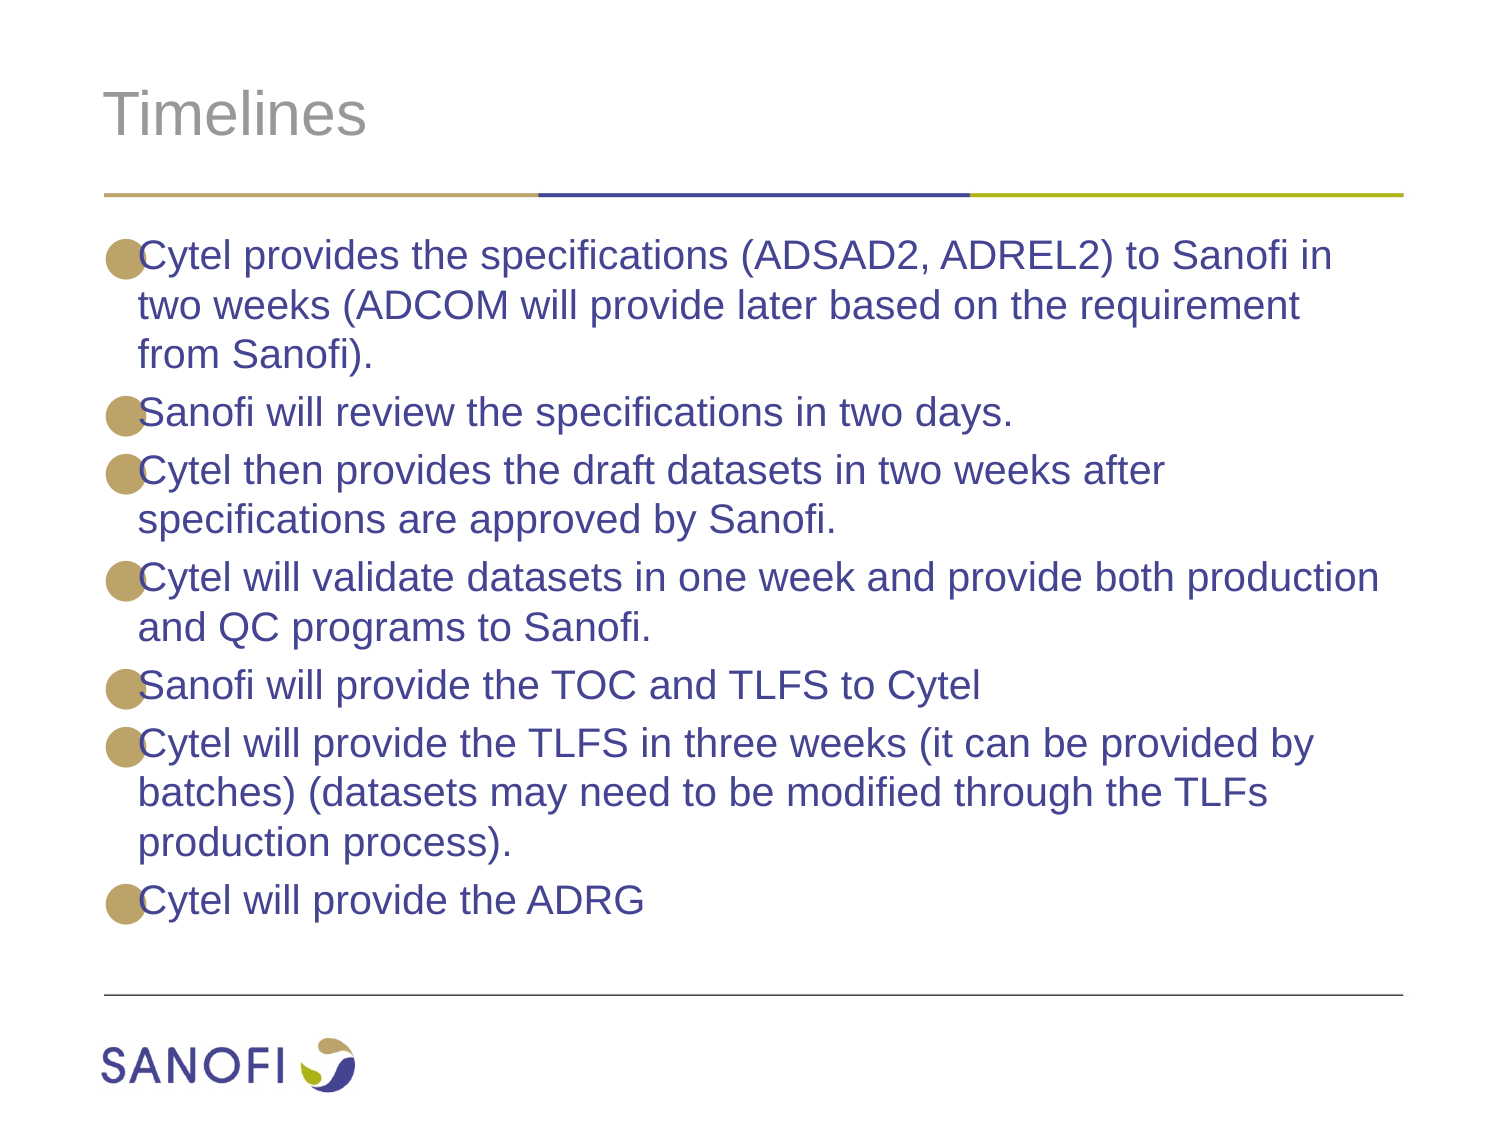

# Timelines
Cytel provides the specifications (ADSAD2, ADREL2) to Sanofi in two weeks (ADCOM will provide later based on the requirement from Sanofi).
Sanofi will review the specifications in two days.
Cytel then provides the draft datasets in two weeks after specifications are approved by Sanofi.
Cytel will validate datasets in one week and provide both production and QC programs to Sanofi.
Sanofi will provide the TOC and TLFS to Cytel
Cytel will provide the TLFS in three weeks (it can be provided by batches) (datasets may need to be modified through the TLFs production process).
Cytel will provide the ADRG